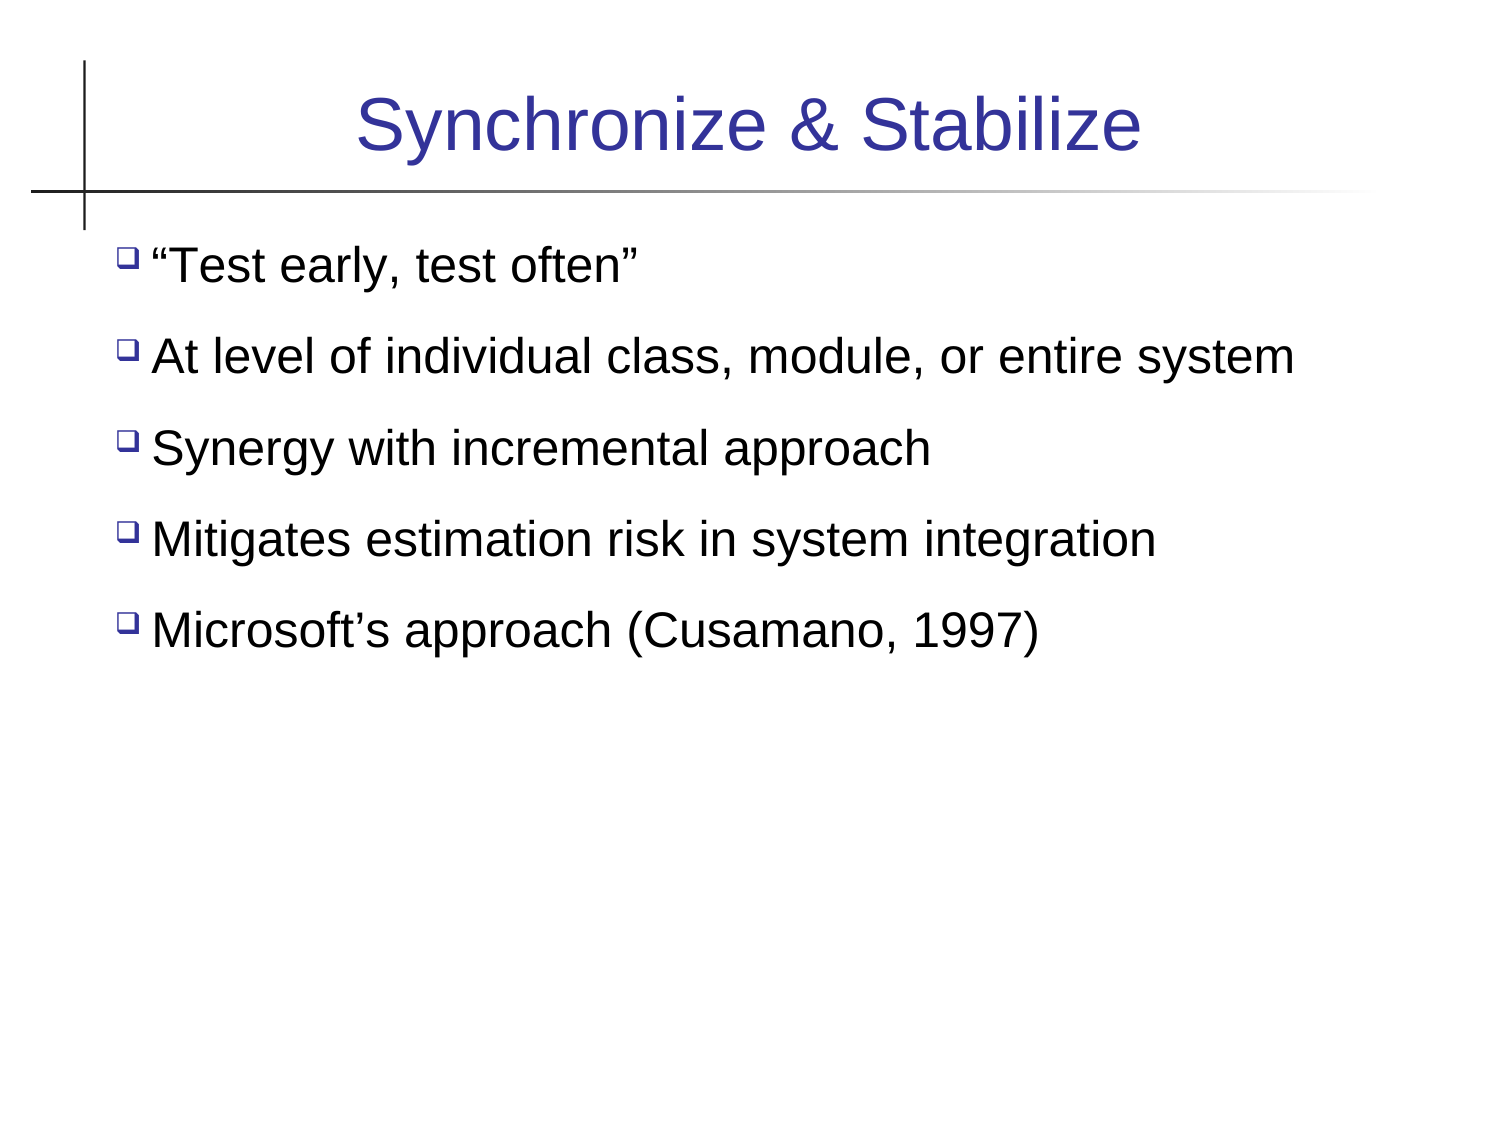

# Synchronize & Stabilize
“Test early, test often”
At level of individual class, module, or entire system
Synergy with incremental approach
Mitigates estimation risk in system integration
Microsoft’s approach (Cusamano, 1997)